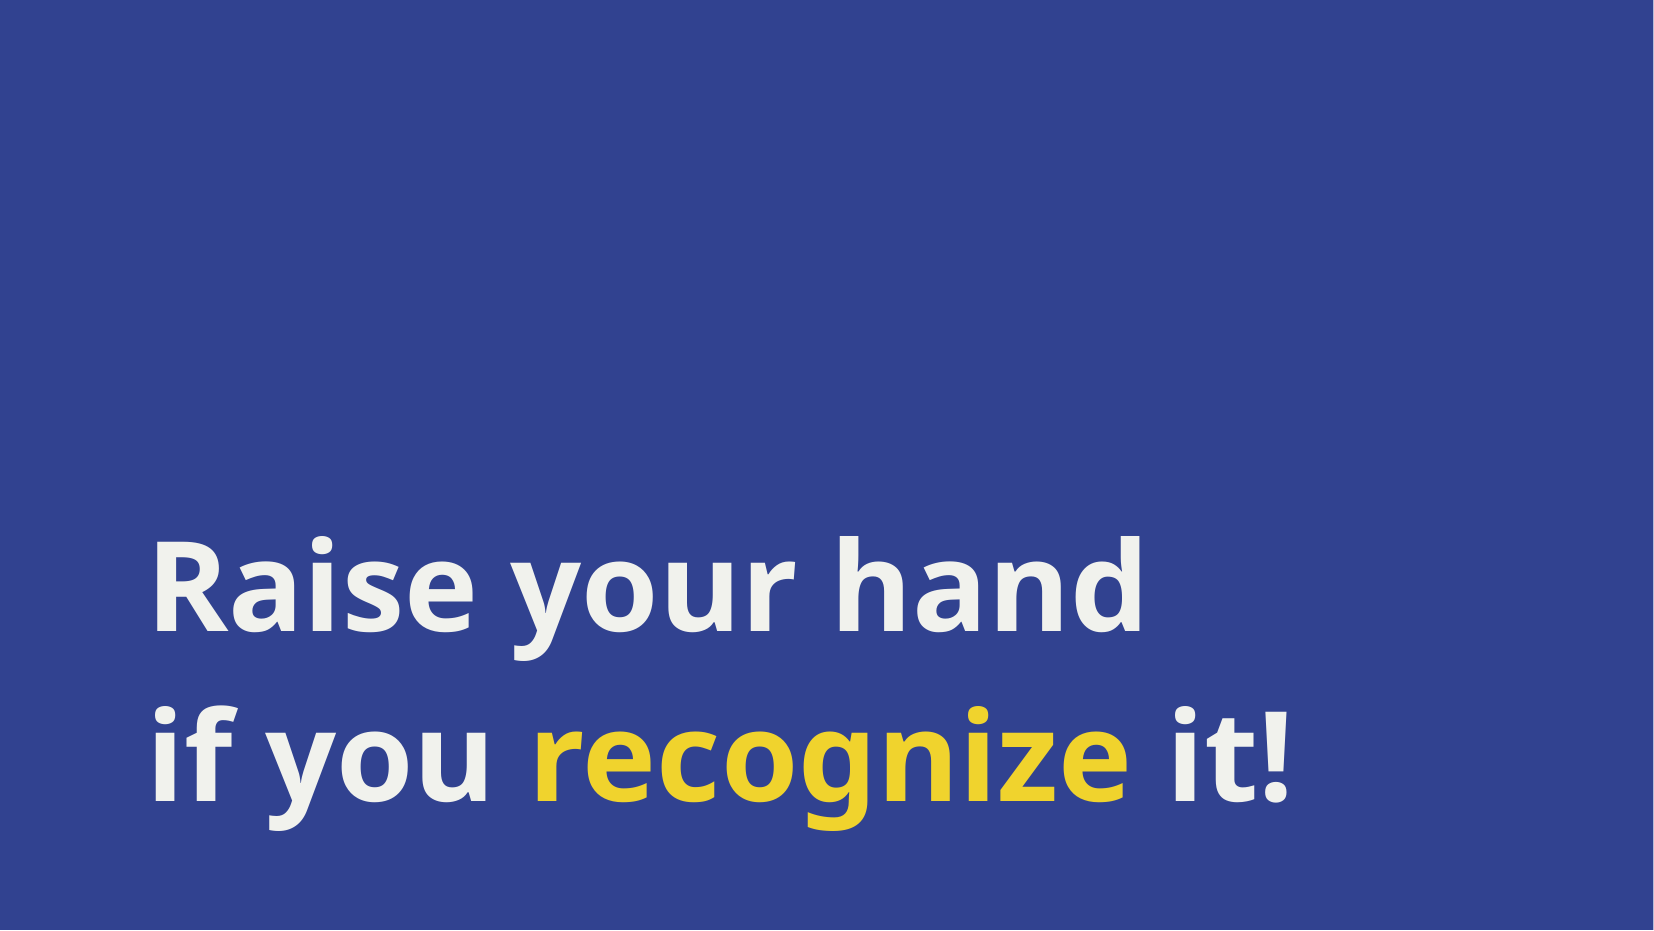

Raise your hand
if you recognize it!